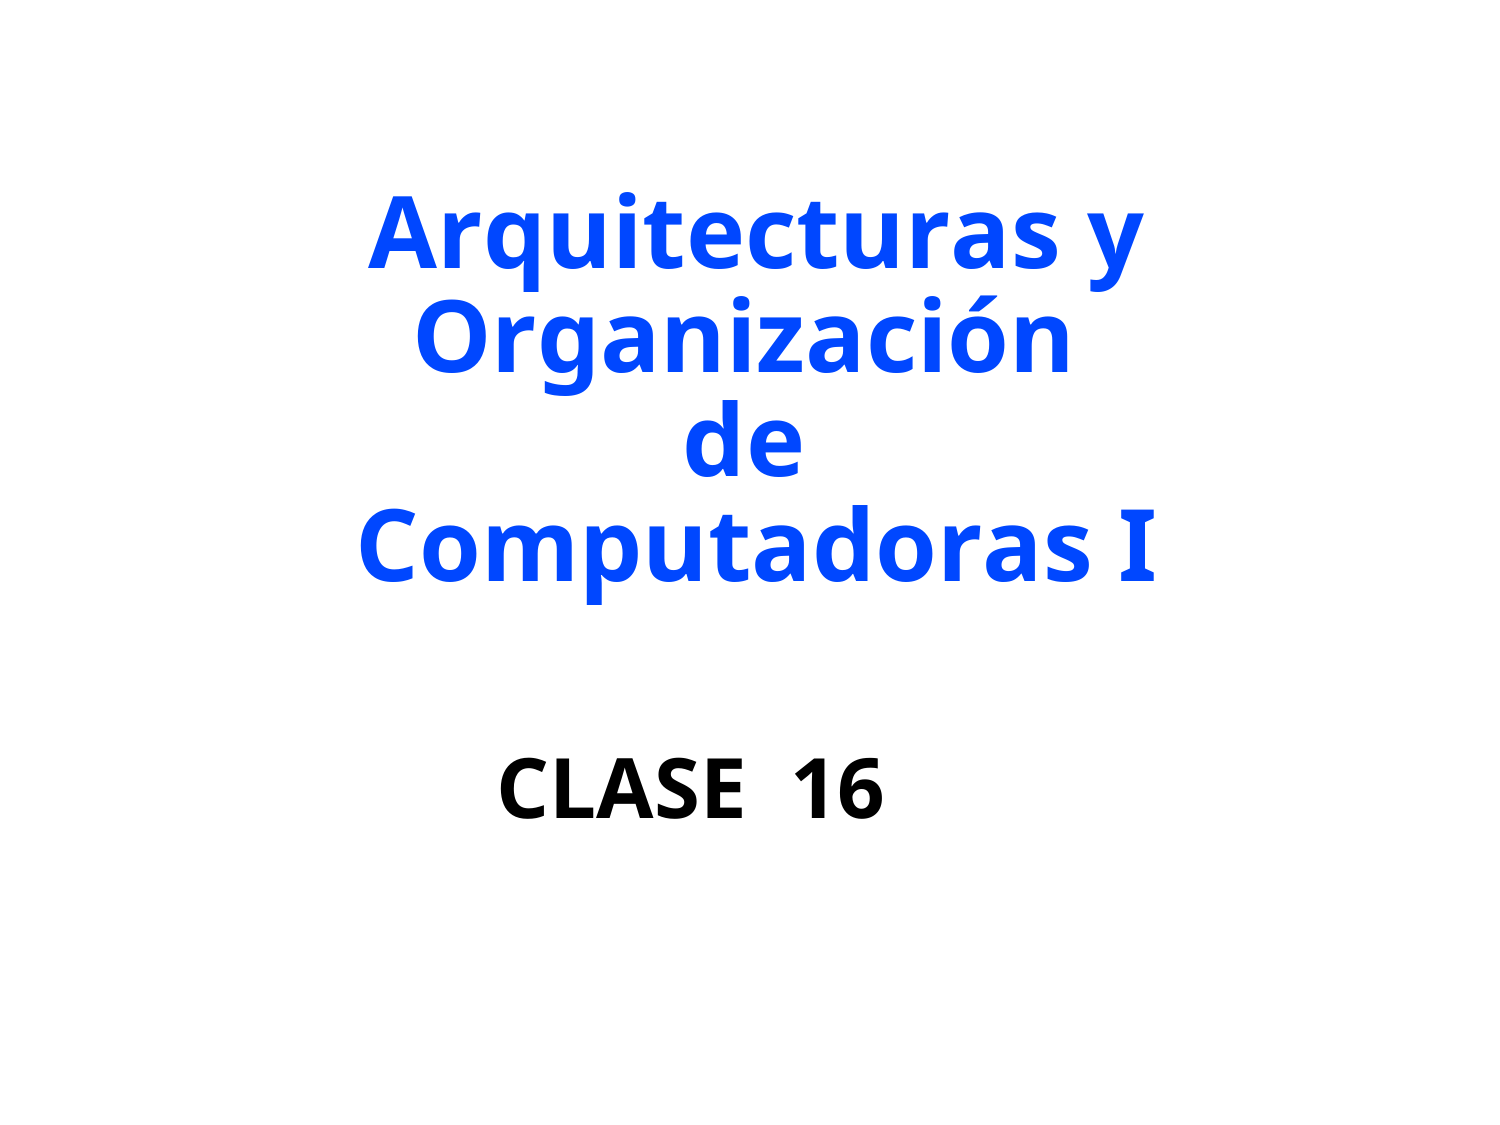

# Arquitecturas y Organización de Computadoras I
CLASE 16